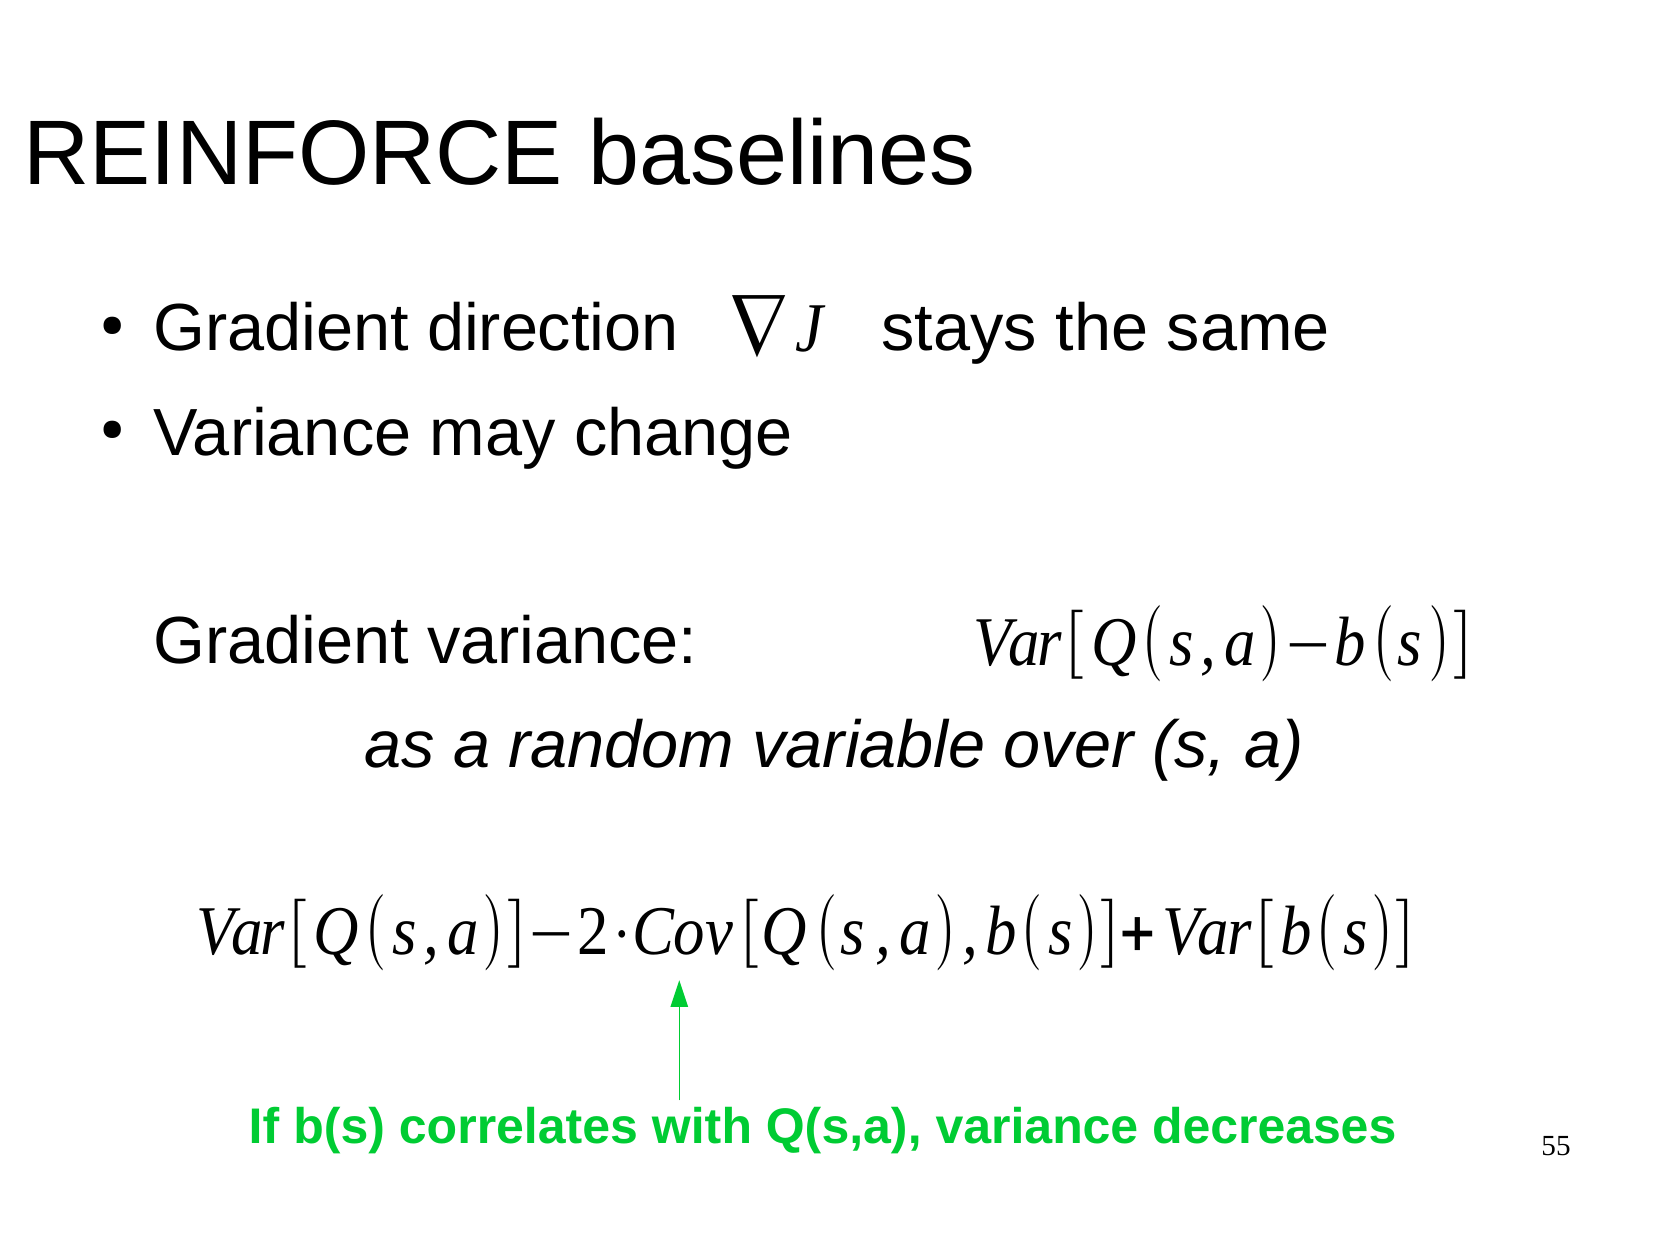

# REINFORCE baselines
Gradient direction stays the same
Variance may change
Gradient variance:
as a random variable over (s, a)
If b(s) correlates with Q(s,a), variance decreases
55